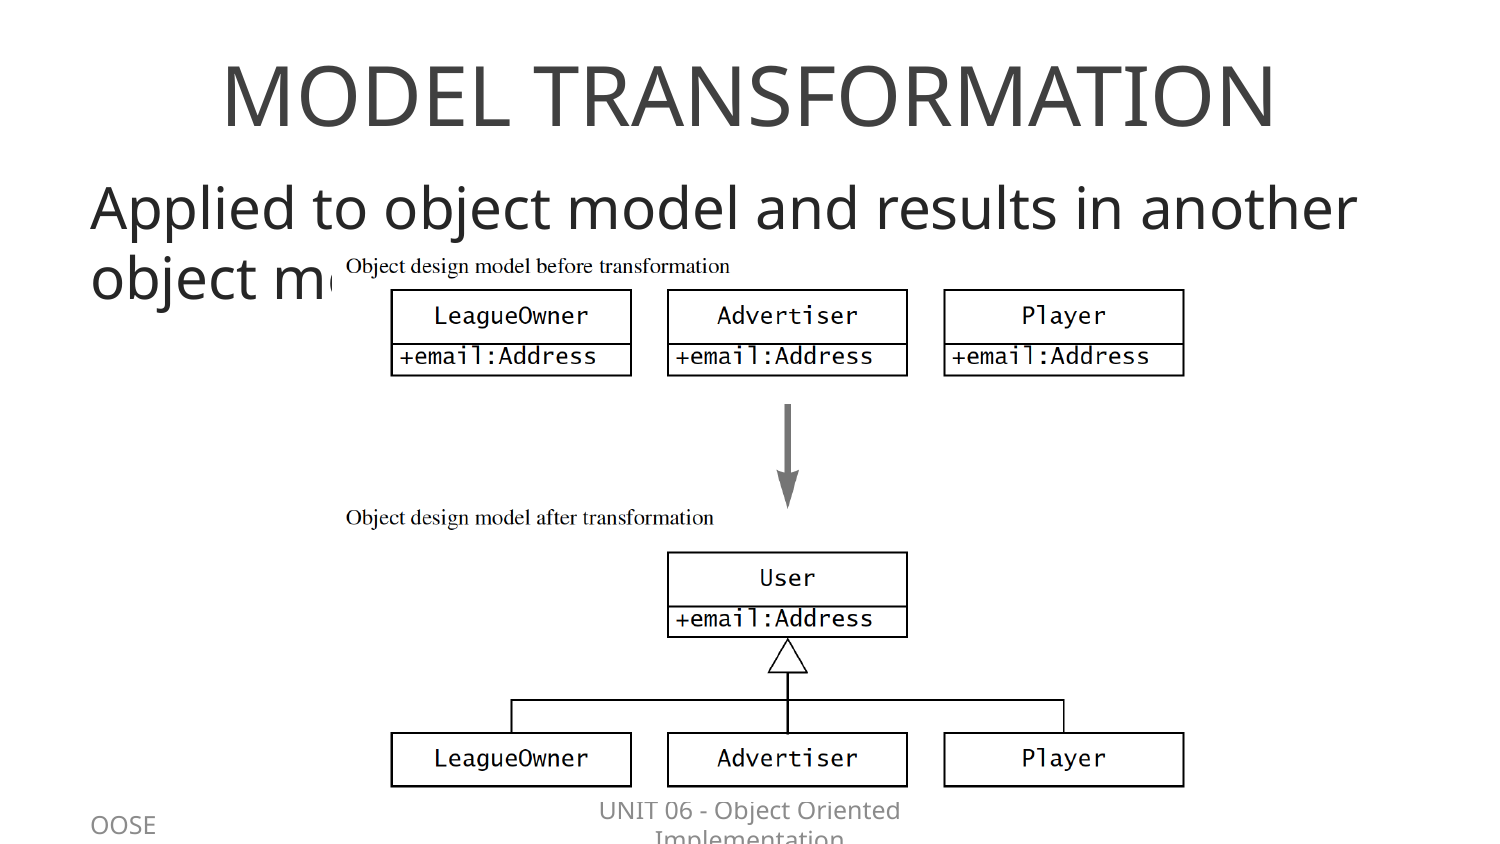

# Model transformation
Applied to object model and results in another object model.
OOSE
UNIT 06 - Object Oriented Implementation